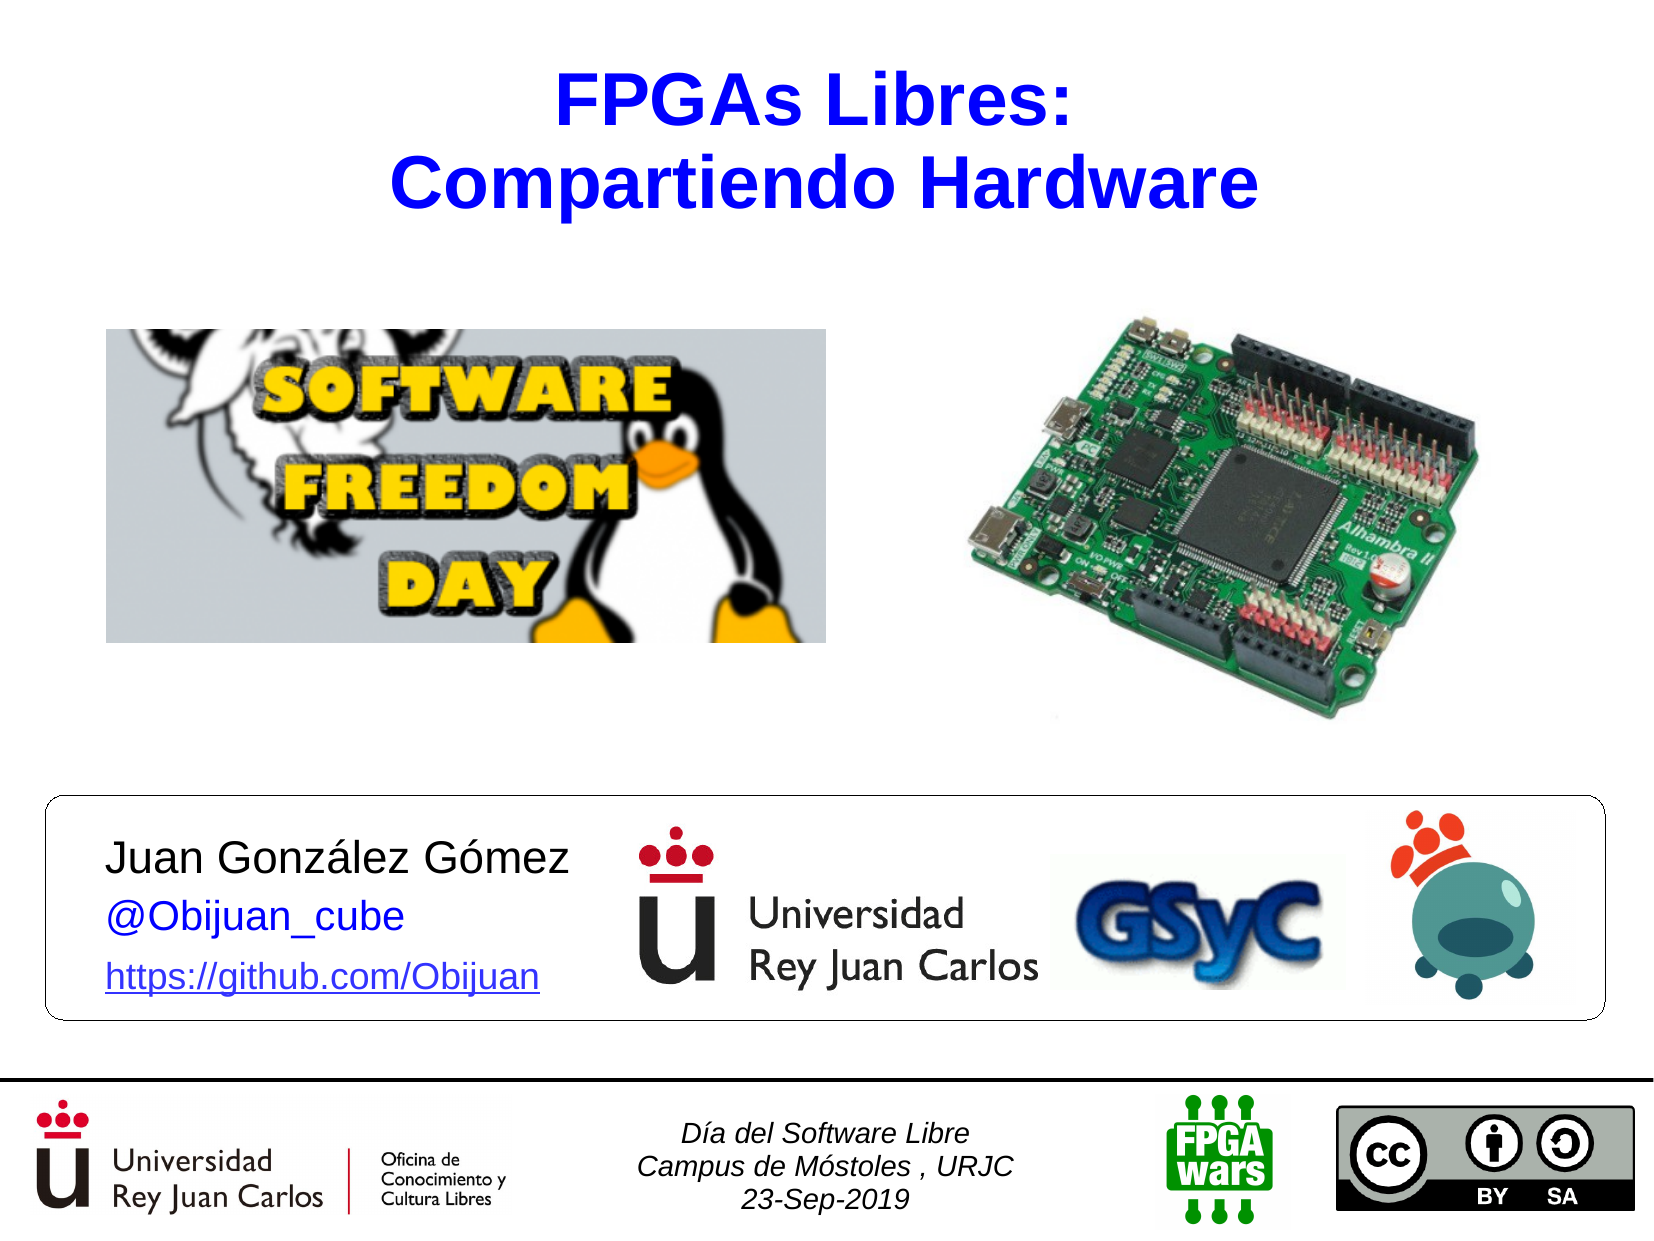

# FPGAs Libres: Compartiendo Hardware
Juan González Gómez
@Obijuan_cube
https://github.com/Obijuan
Día del Software Libre
Campus de Móstoles , URJC
23-Sep-2019